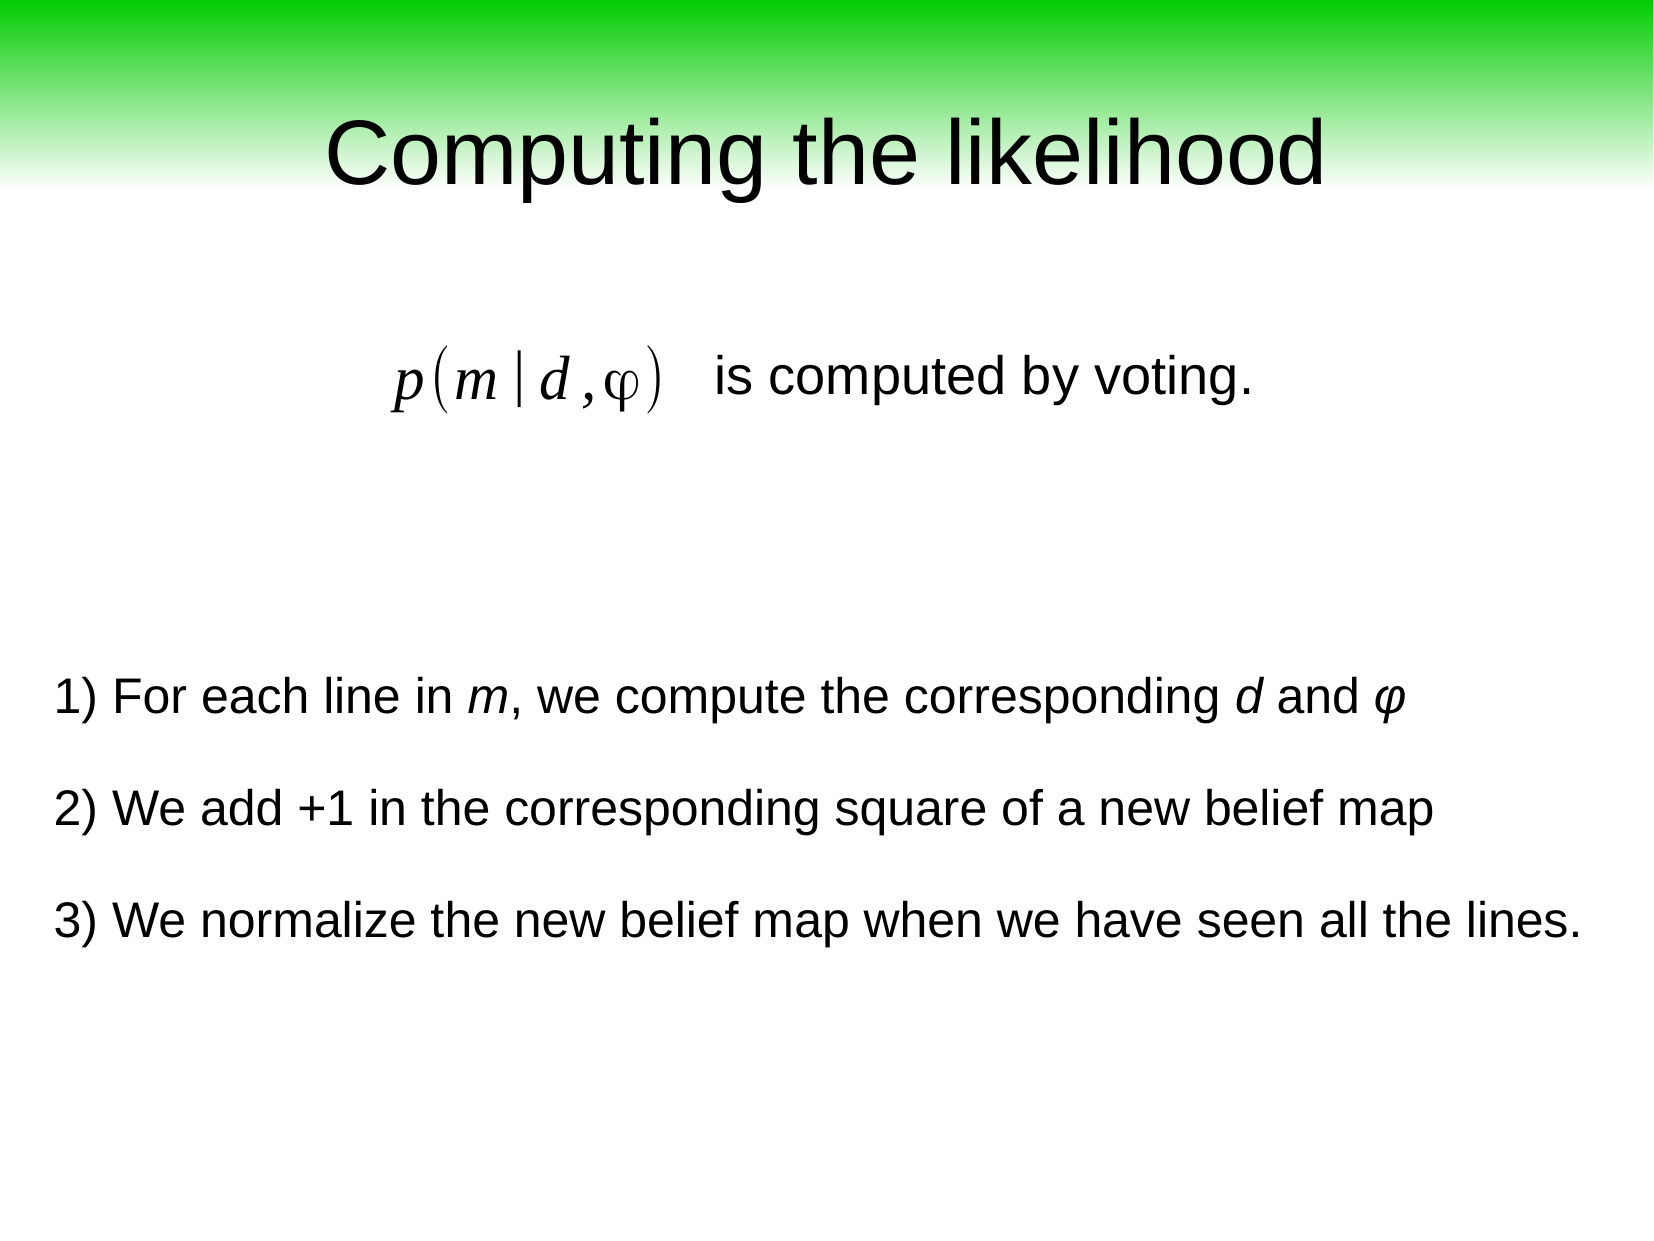

# Computing the likelihood
is computed by voting.
1) For each line in m, we compute the corresponding d and φ
2) We add +1 in the corresponding square of a new belief map
3) We normalize the new belief map when we have seen all the lines.